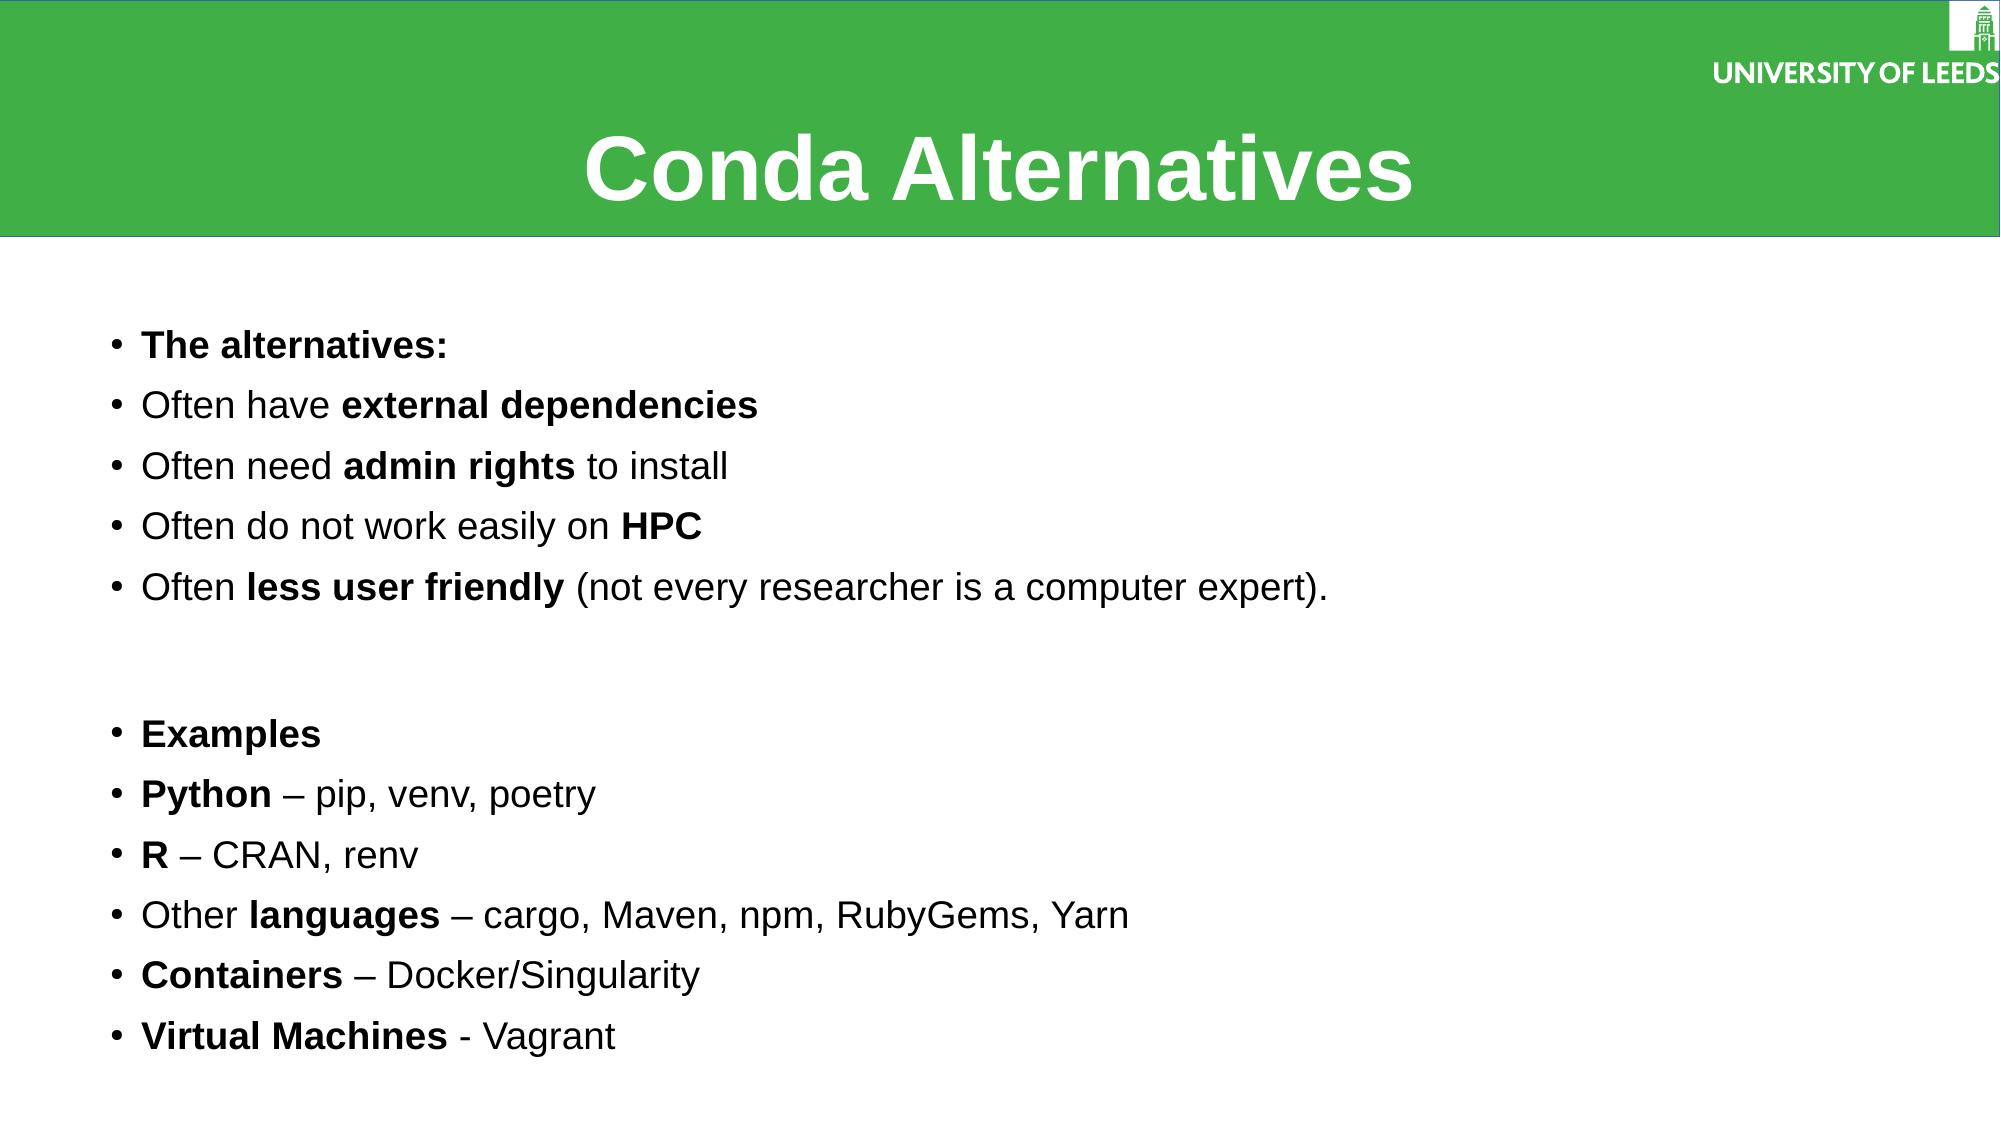

# Conda Alternatives
The alternatives:
Often have external dependencies
Often need admin rights to install
Often do not work easily on HPC
Often less user friendly (not every researcher is a computer expert).
Examples
Python – pip, venv, poetry
R – CRAN, renv
Other languages – cargo, Maven, npm, RubyGems, Yarn
Containers – Docker/Singularity
Virtual Machines - Vagrant